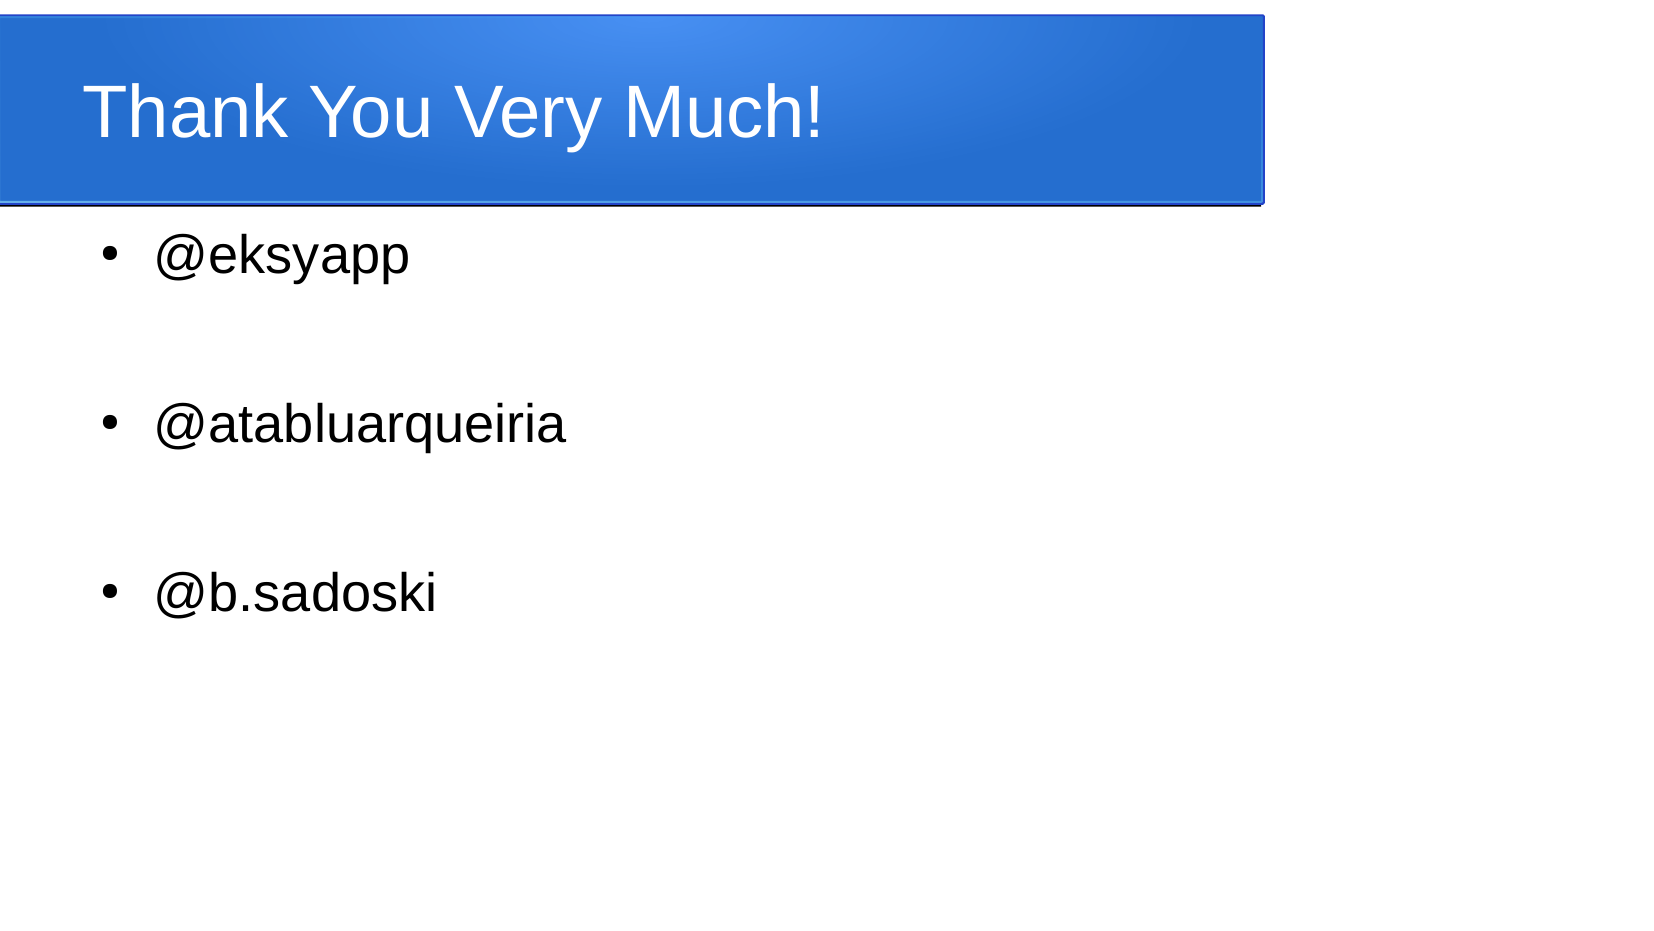

# Thank You Very Much!
@eksyapp
@atabluarqueiria
@b.sadoski